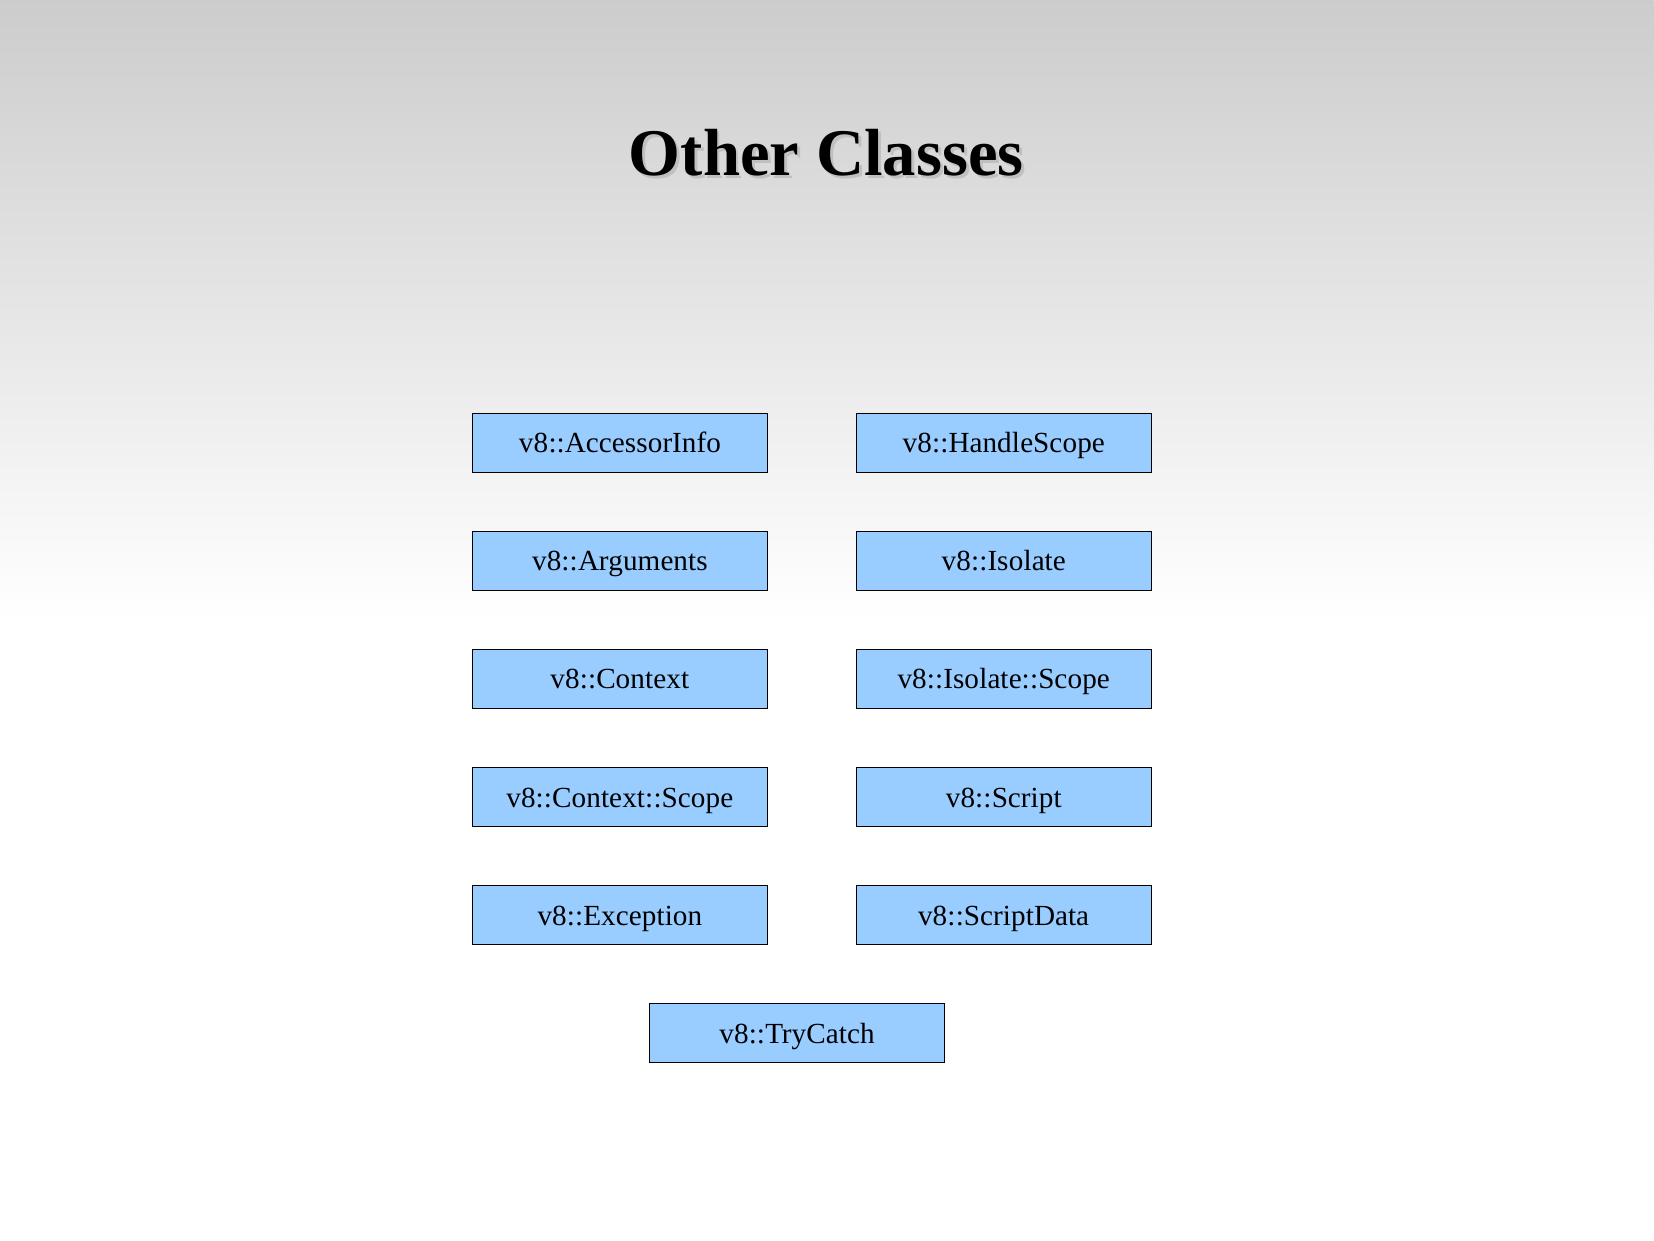

# Other Classes
v8::AccessorInfo
v8::HandleScope
v8::Arguments
v8::Isolate
v8::Context
v8::Isolate::Scope
v8::Context::Scope
v8::Script
v8::Exception
v8::ScriptData
v8::TryCatch